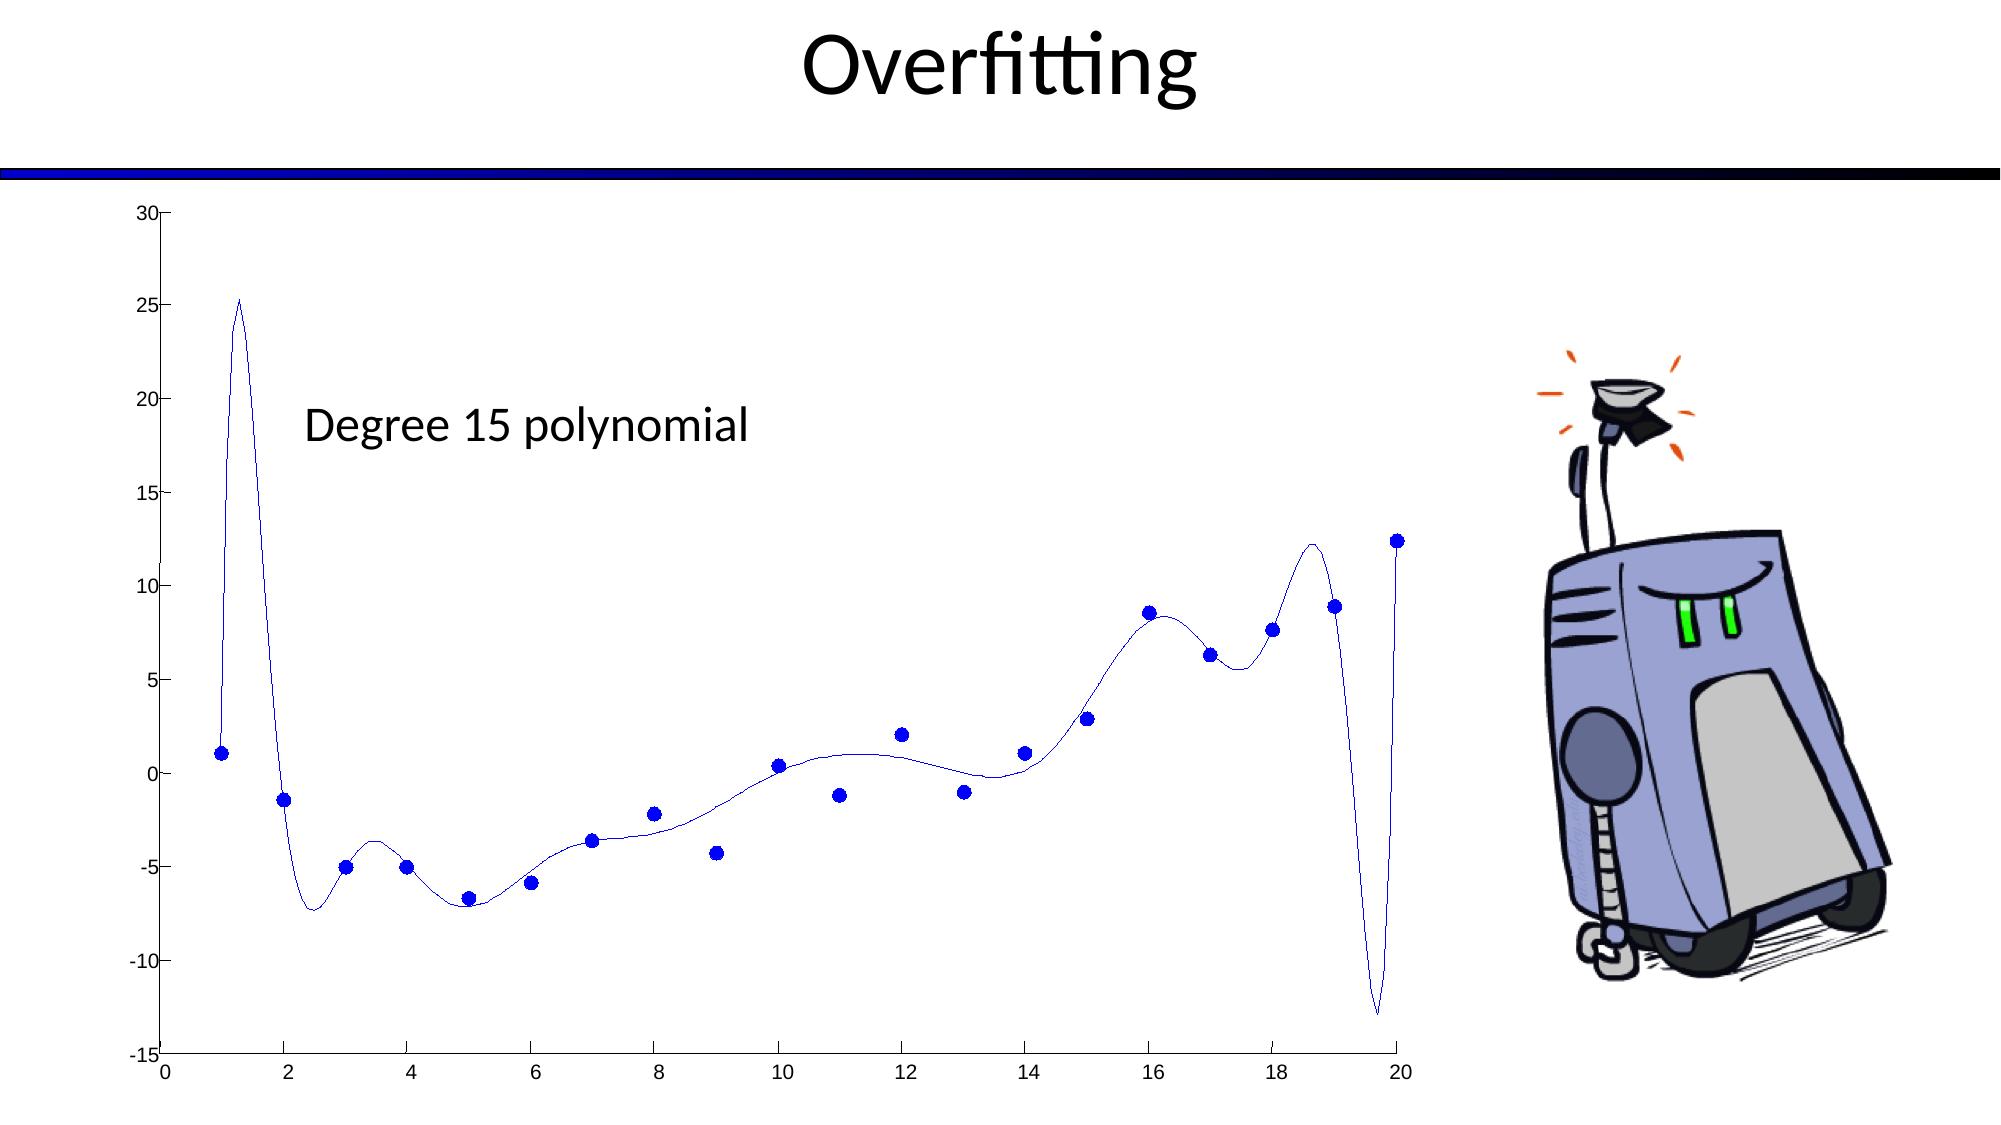

# Overfitting
30
25
Degree 15 polynomial
20
15
10
5
0
-5
-10
-15
0
2
4
6
8
10
12
14
16
18
20